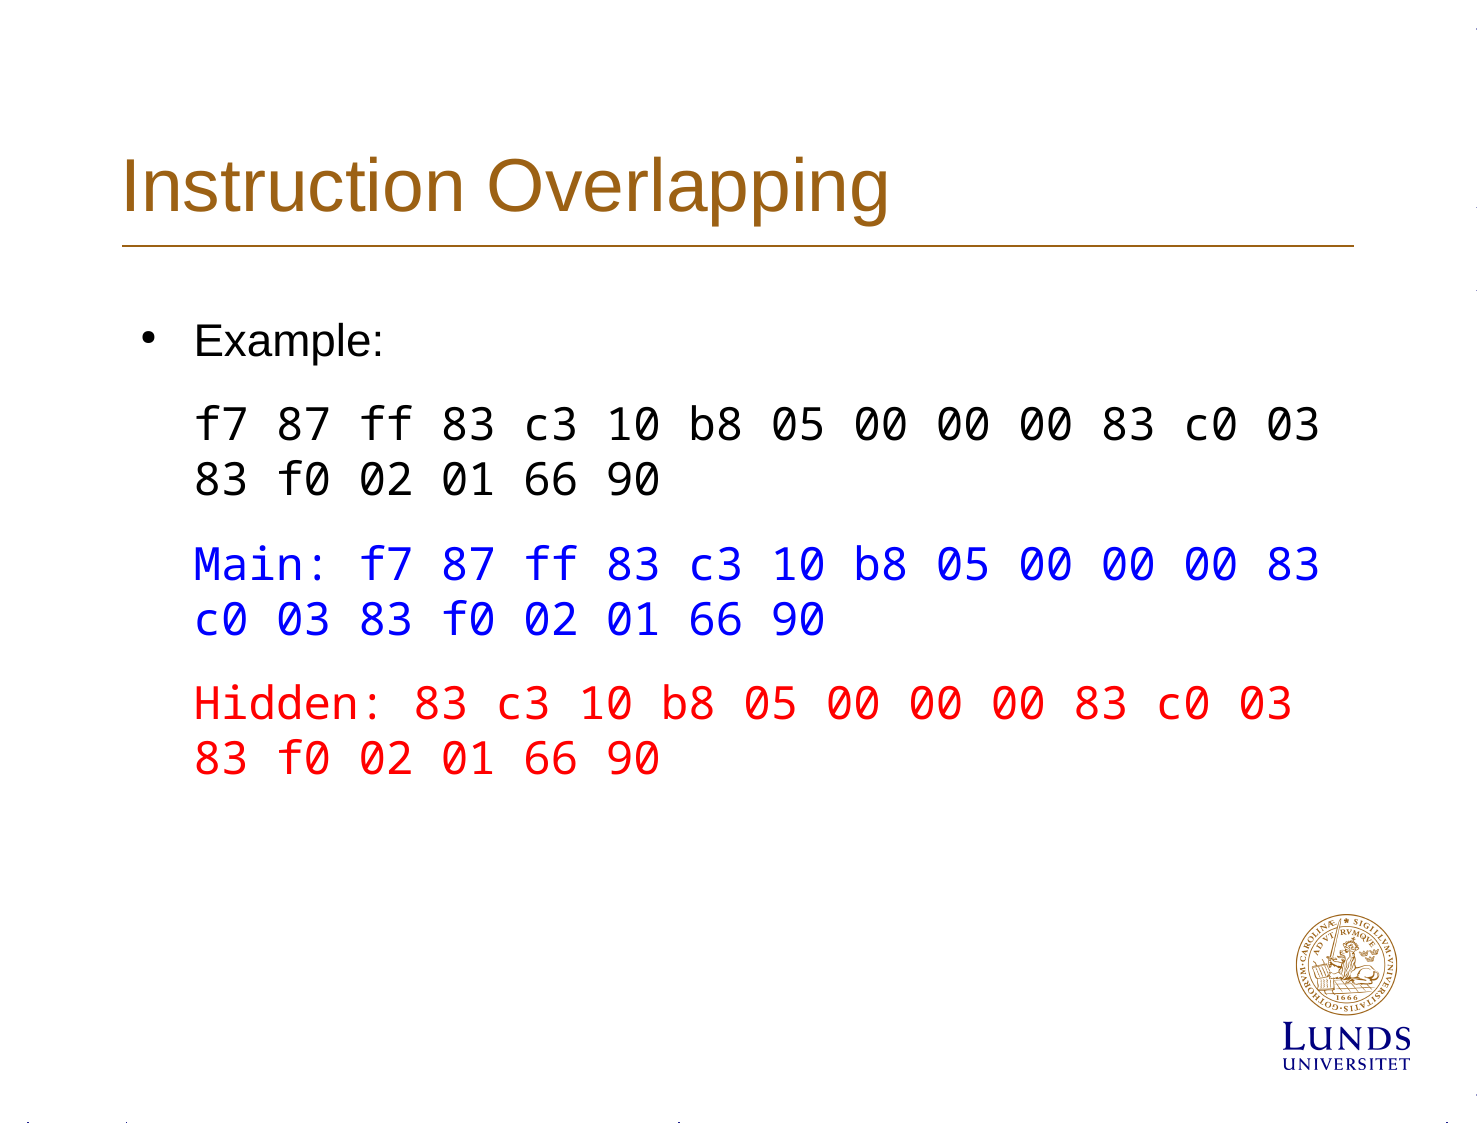

# Instruction Overlapping
Example:
f7 87 ff 83 c3 10 b8 05 00 00 00 83 c0 03 83 f0 02 01 66 90
Main: f7 87 ff 83 c3 10 b8 05 00 00 00 83 c0 03 83 f0 02 01 66 90
Hidden: 83 c3 10 b8 05 00 00 00 83 c0 03 83 f0 02 01 66 90